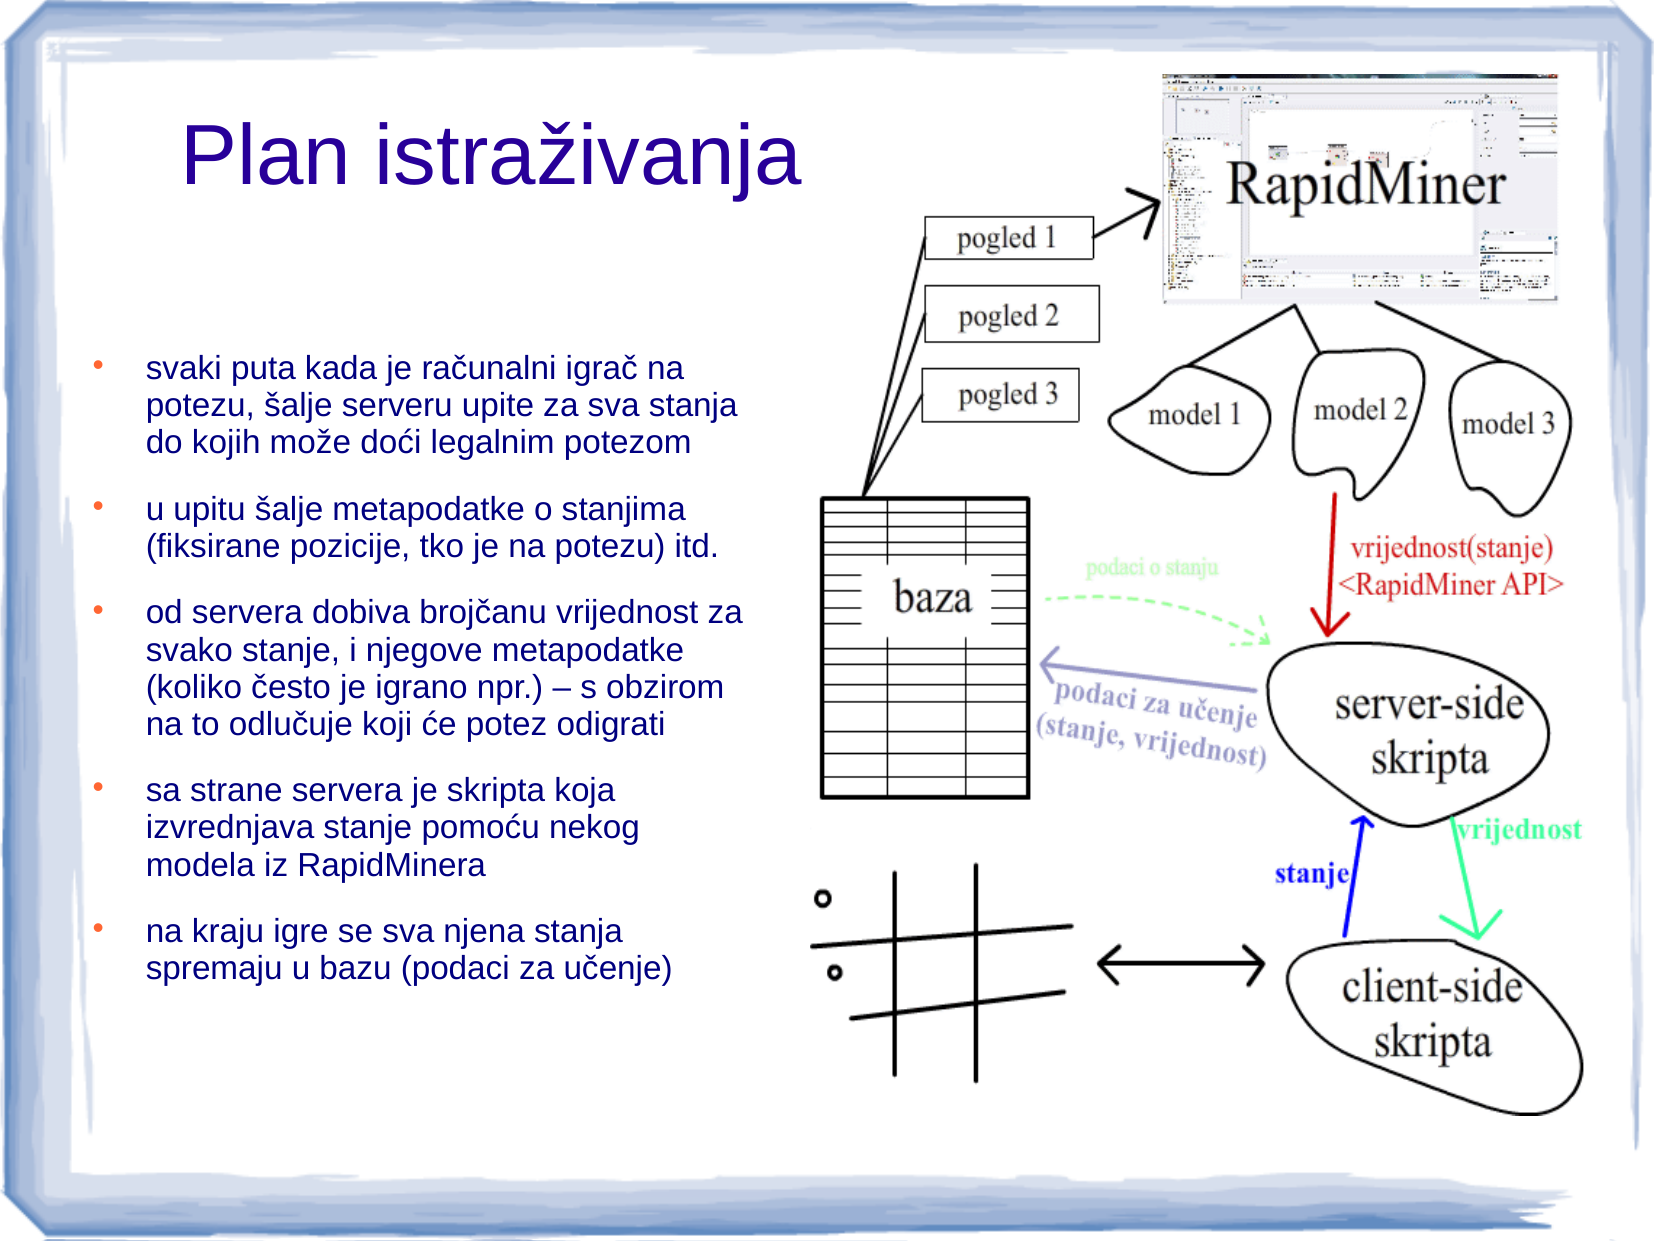

# Plan istraživanja
svaki puta kada je računalni igrač na potezu, šalje serveru upite za sva stanja do kojih može doći legalnim potezom
u upitu šalje metapodatke o stanjima (fiksirane pozicije, tko je na potezu) itd.
od servera dobiva brojčanu vrijednost za svako stanje, i njegove metapodatke (koliko često je igrano npr.) – s obzirom na to odlučuje koji će potez odigrati
sa strane servera je skripta koja izvrednjava stanje pomoću nekog modela iz RapidMinera
na kraju igre se sva njena stanja spremaju u bazu (podaci za učenje)